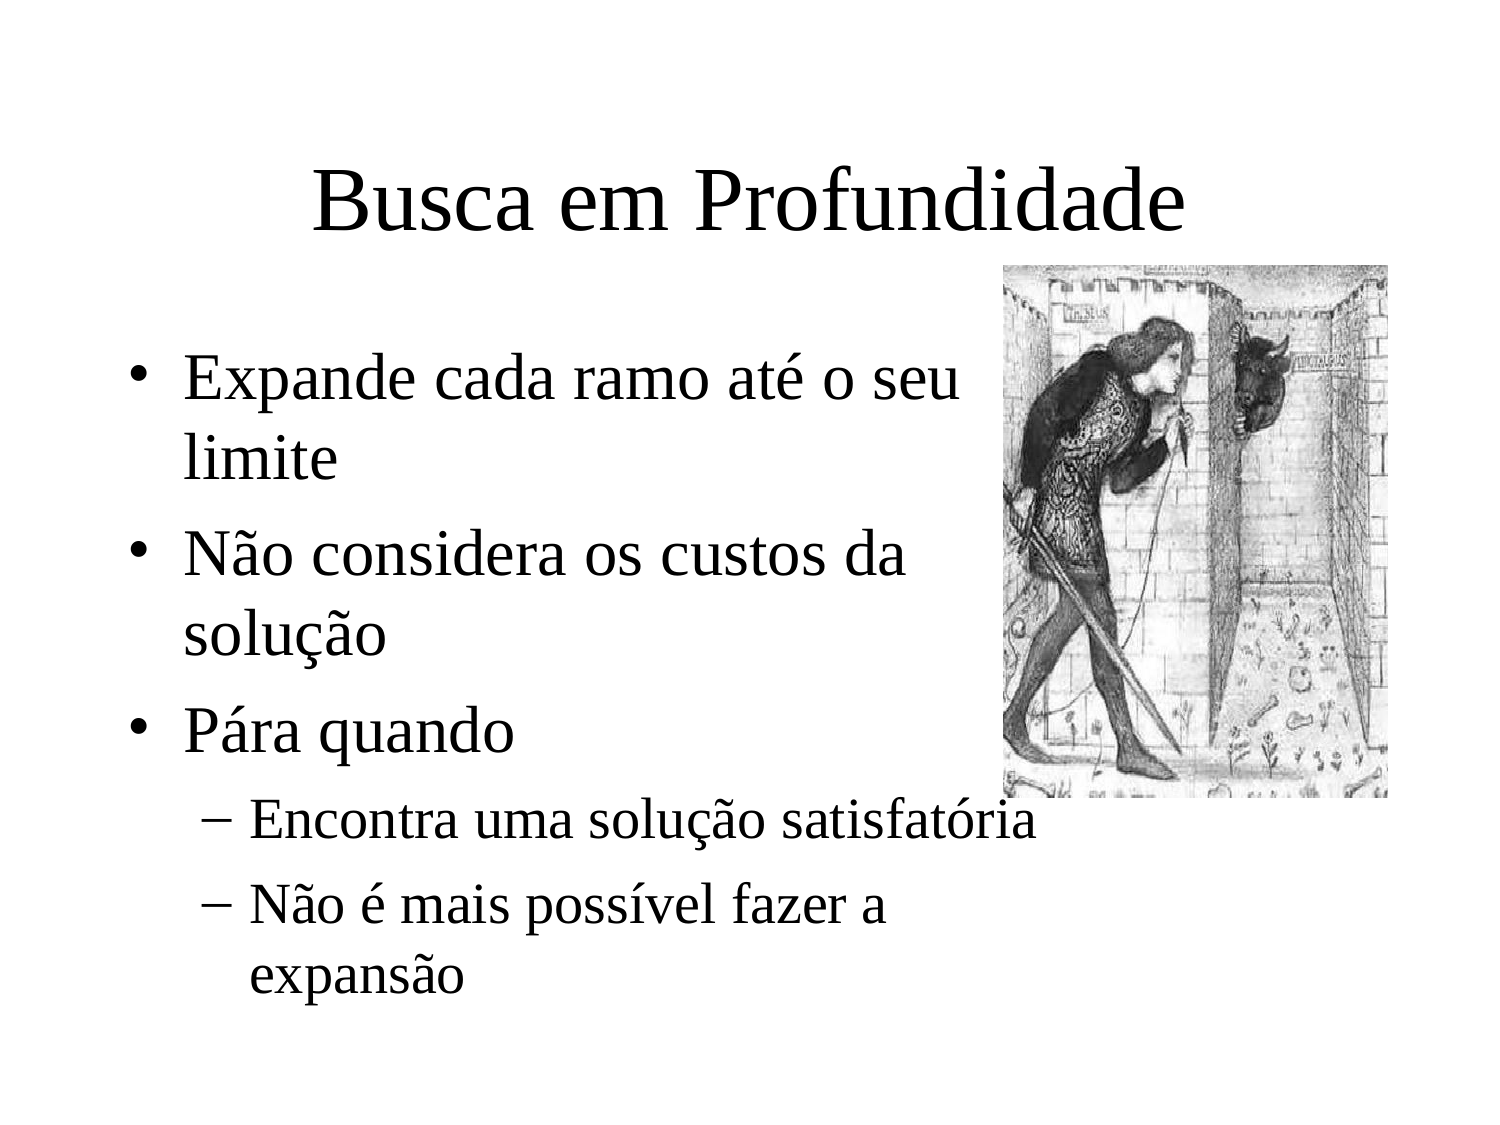

# Busca em Profundidade
Expande cada ramo até o seu limite
Não considera os custos da solução
Pára quando
Encontra uma solução satisfatória
Não é mais possível fazer a expansão